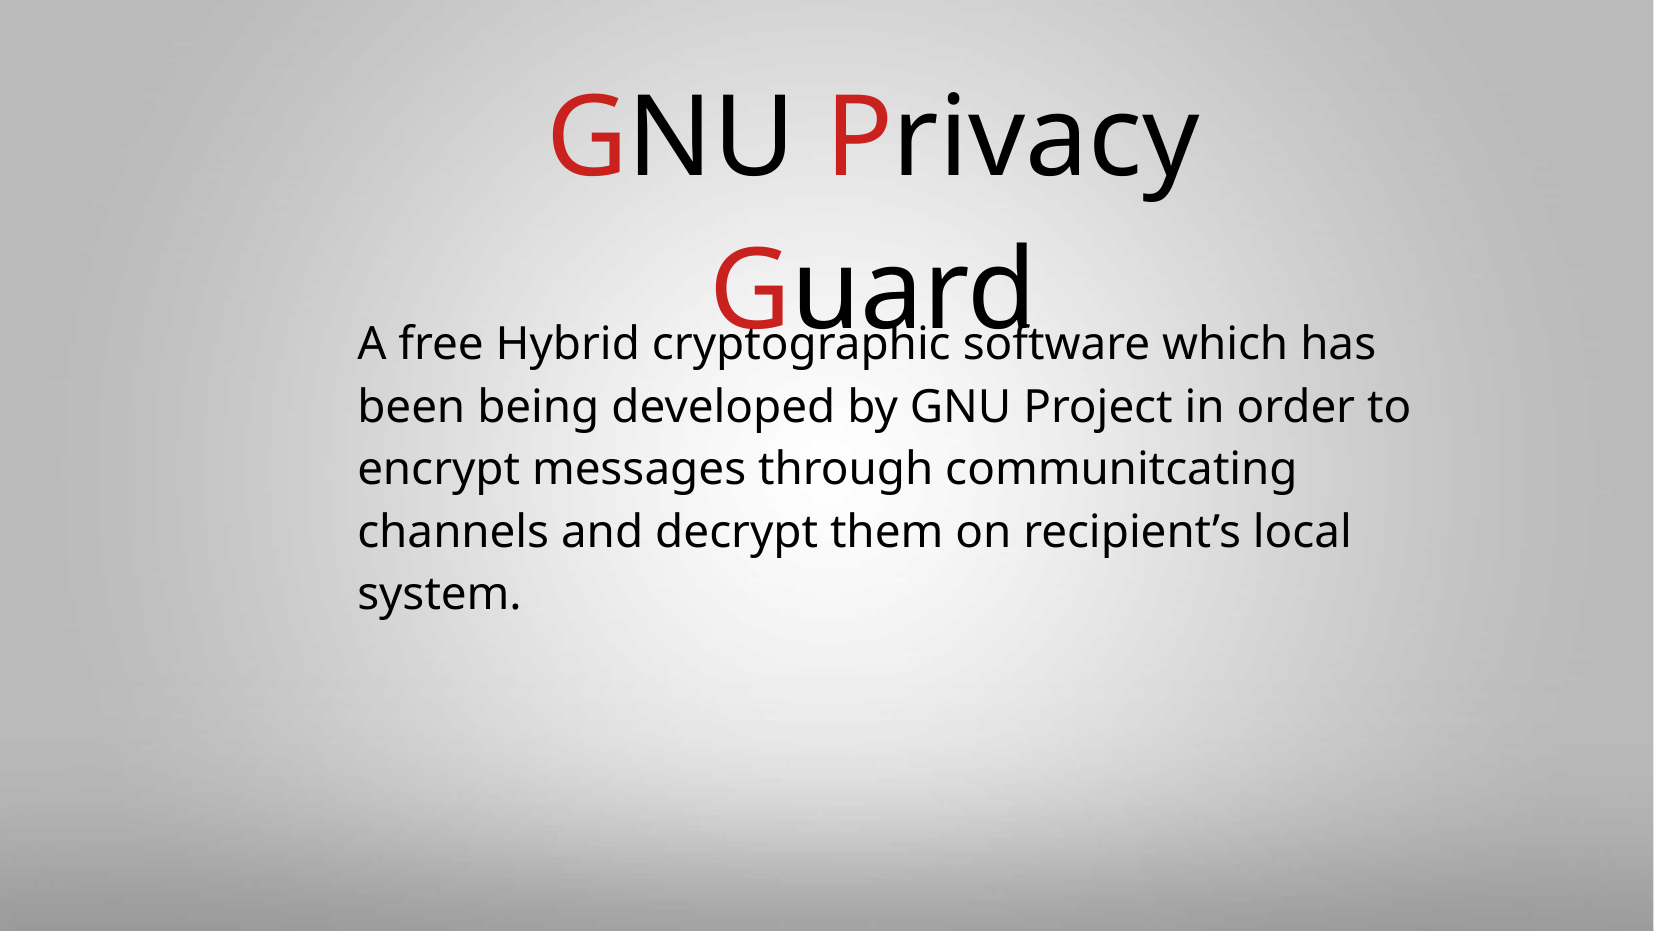

GNU Privacy Guard
A free Hybrid cryptographic software which has been being developed by GNU Project in order to encrypt messages through communitcating channels and decrypt them on recipient’s local system.